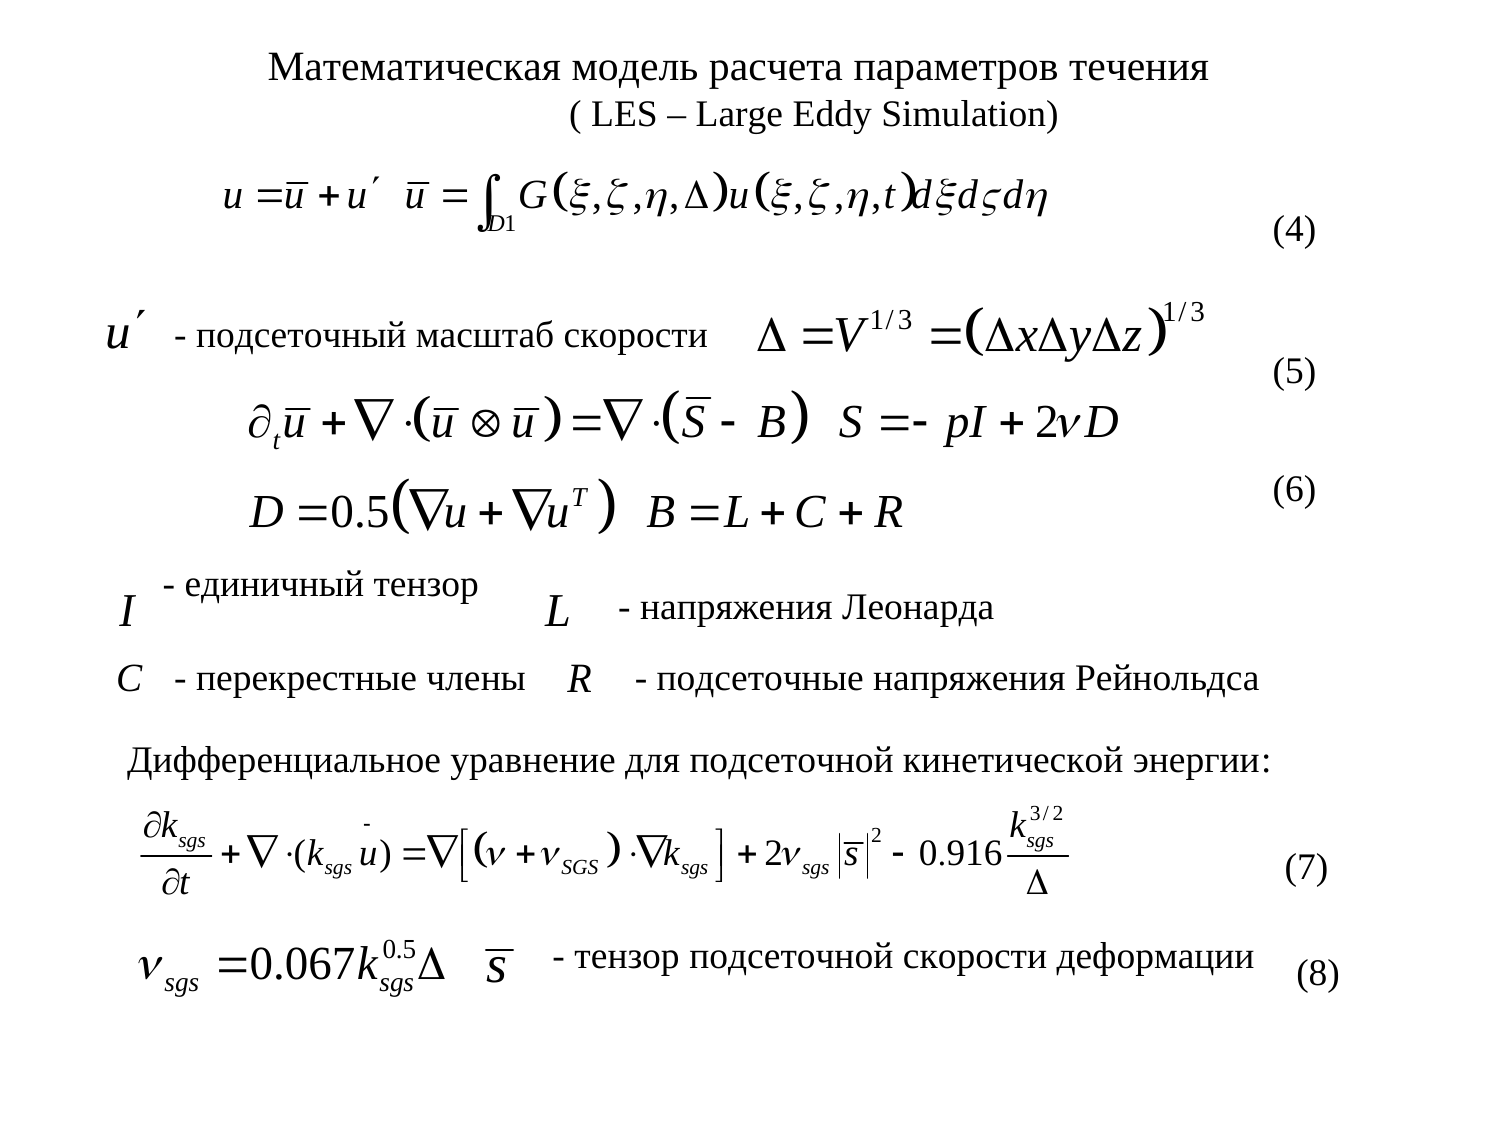

Математическая модель расчета параметров течения
	( LES – Large Eddy Simulation)
(4)
- подсеточный масштаб скорости
(5)
(6)
- единичный тензор
 - напряжения Леонарда
- перекрестные члены
- подсеточные напряжения Рейнольдса
Дифференциальное уравнение для подсеточной кинетической энергии:
(7)
- тензор подсеточной скорости деформации
(8)